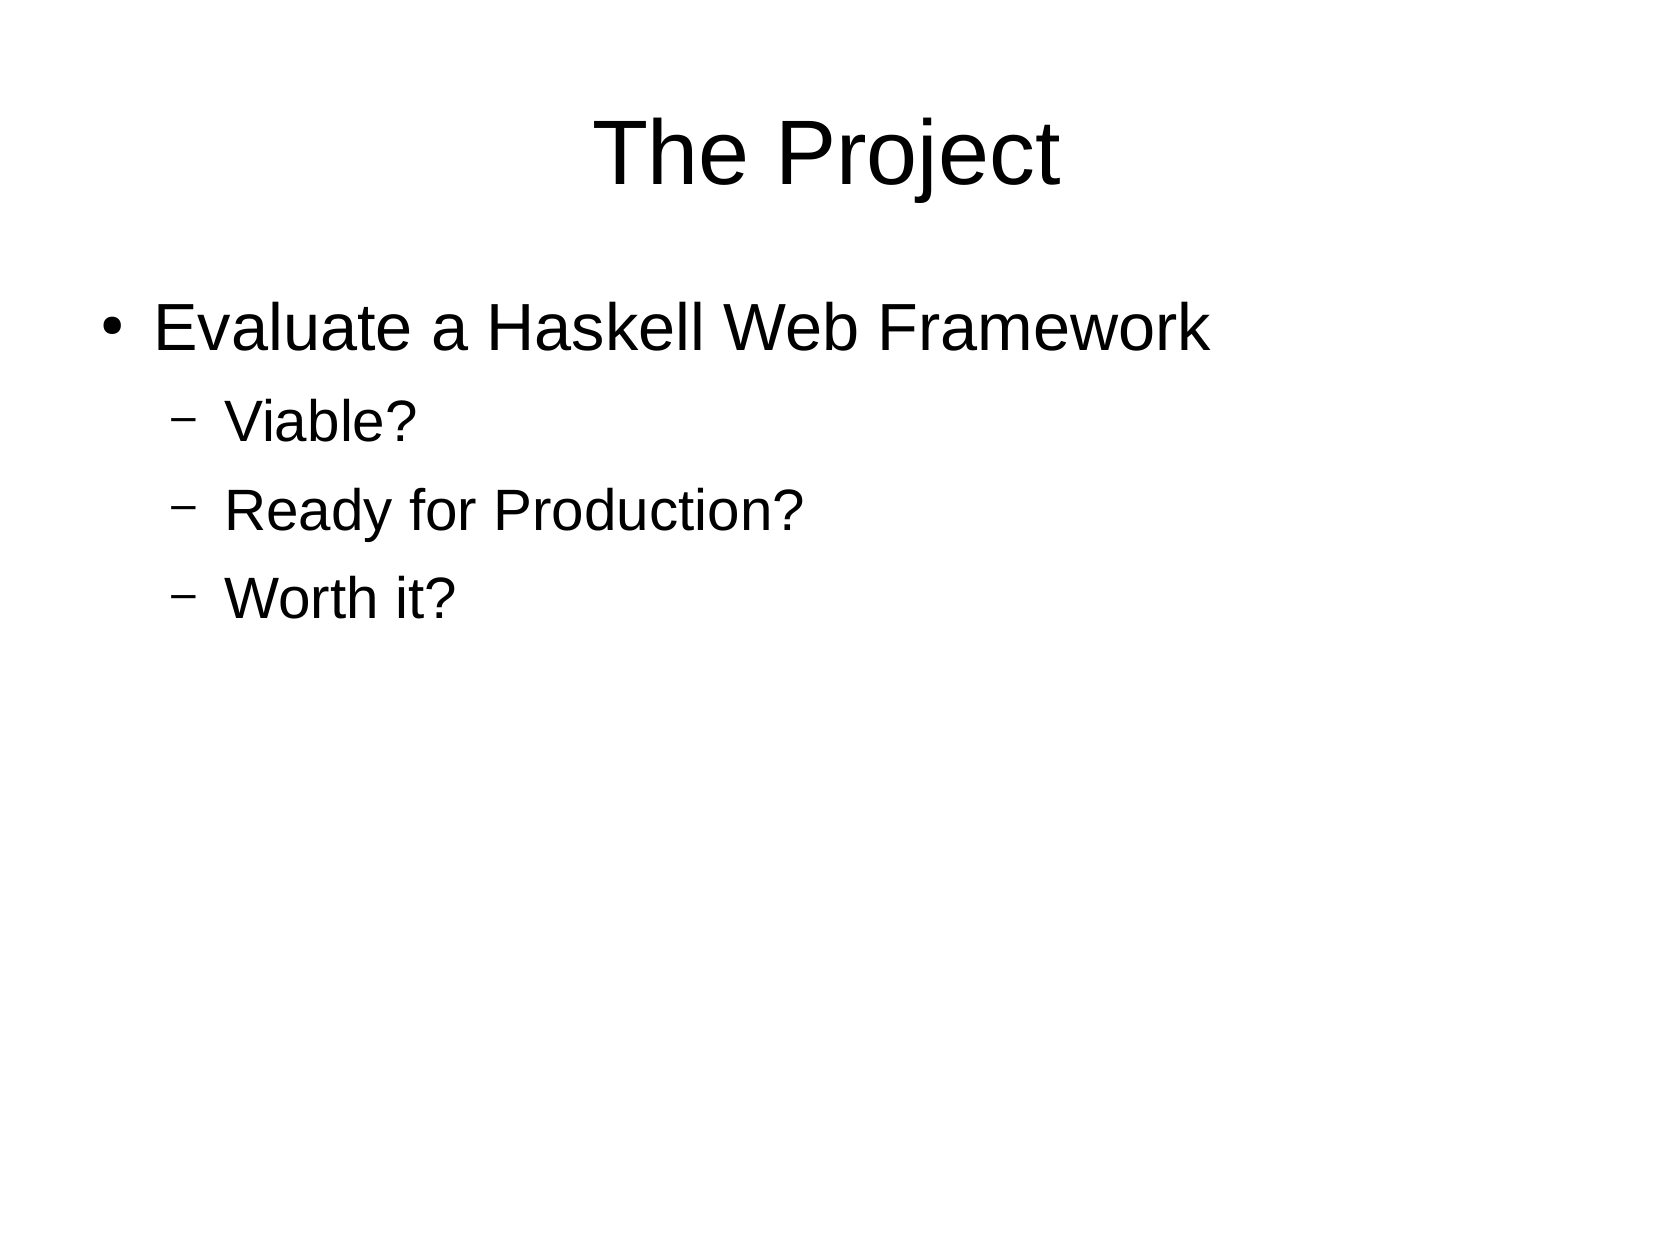

# The Project
Evaluate a Haskell Web Framework
Viable?
Ready for Production?
Worth it?